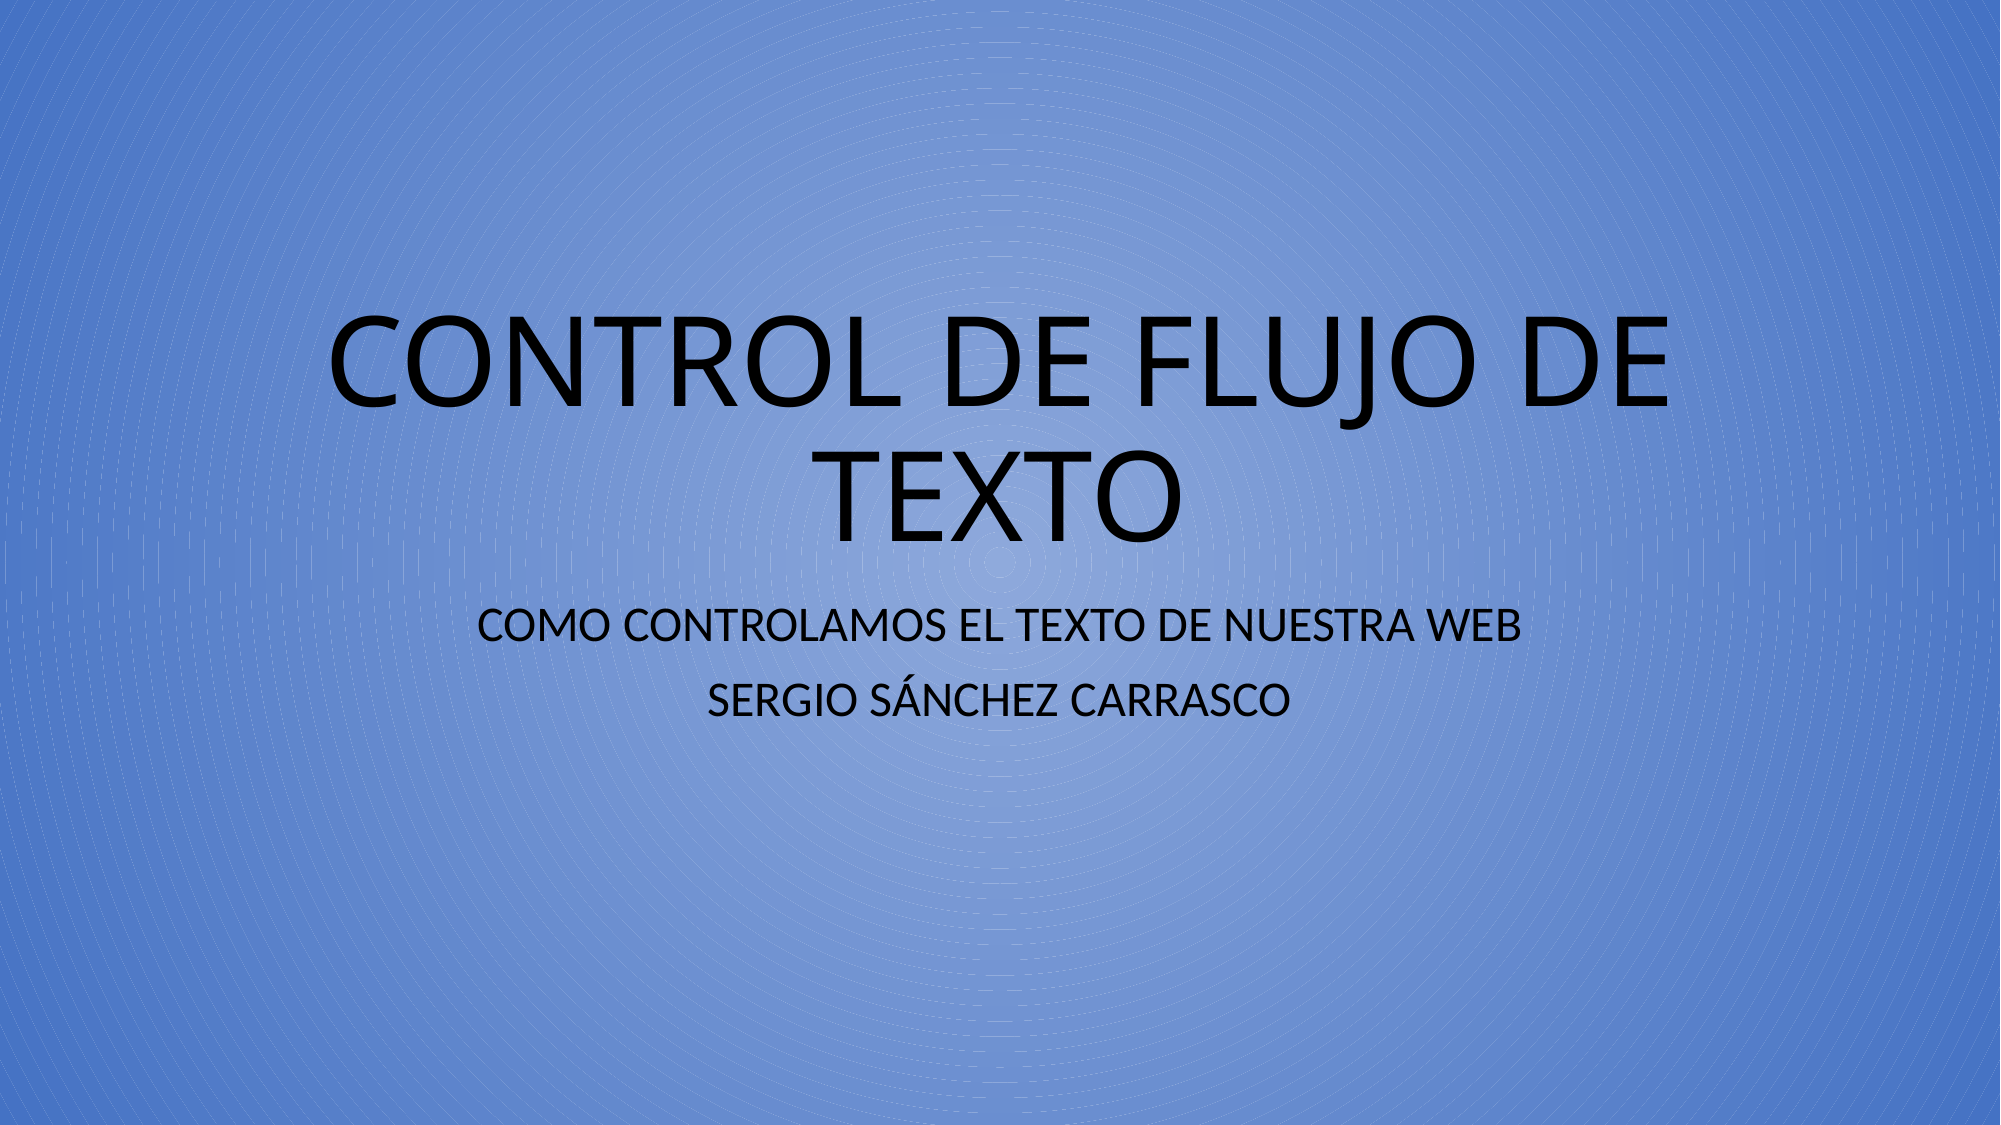

# CONTROL DE FLUJO DE TEXTO
COMO CONTROLAMOS EL TEXTO DE NUESTRA WEB
SERGIO SÁNCHEZ CARRASCO